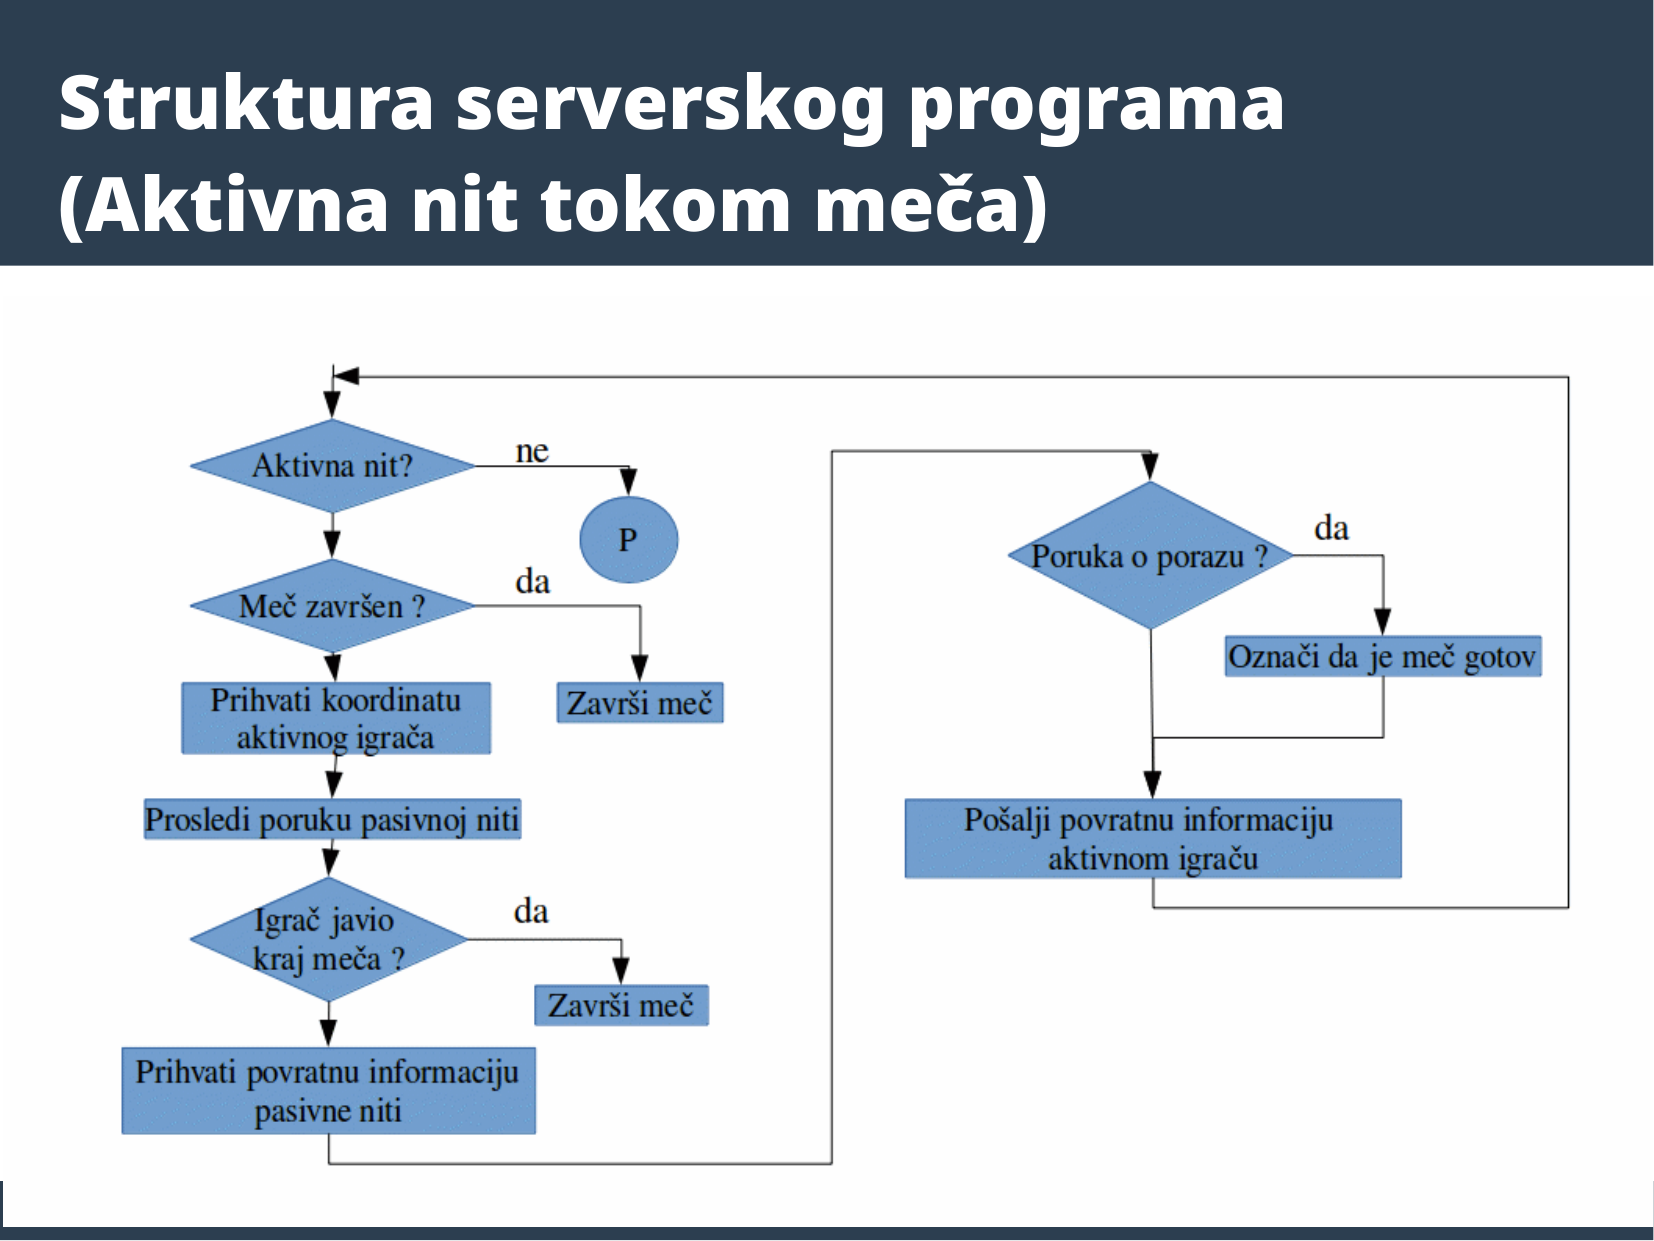

# Struktura serverskog programa (Aktivna nit tokom meča)